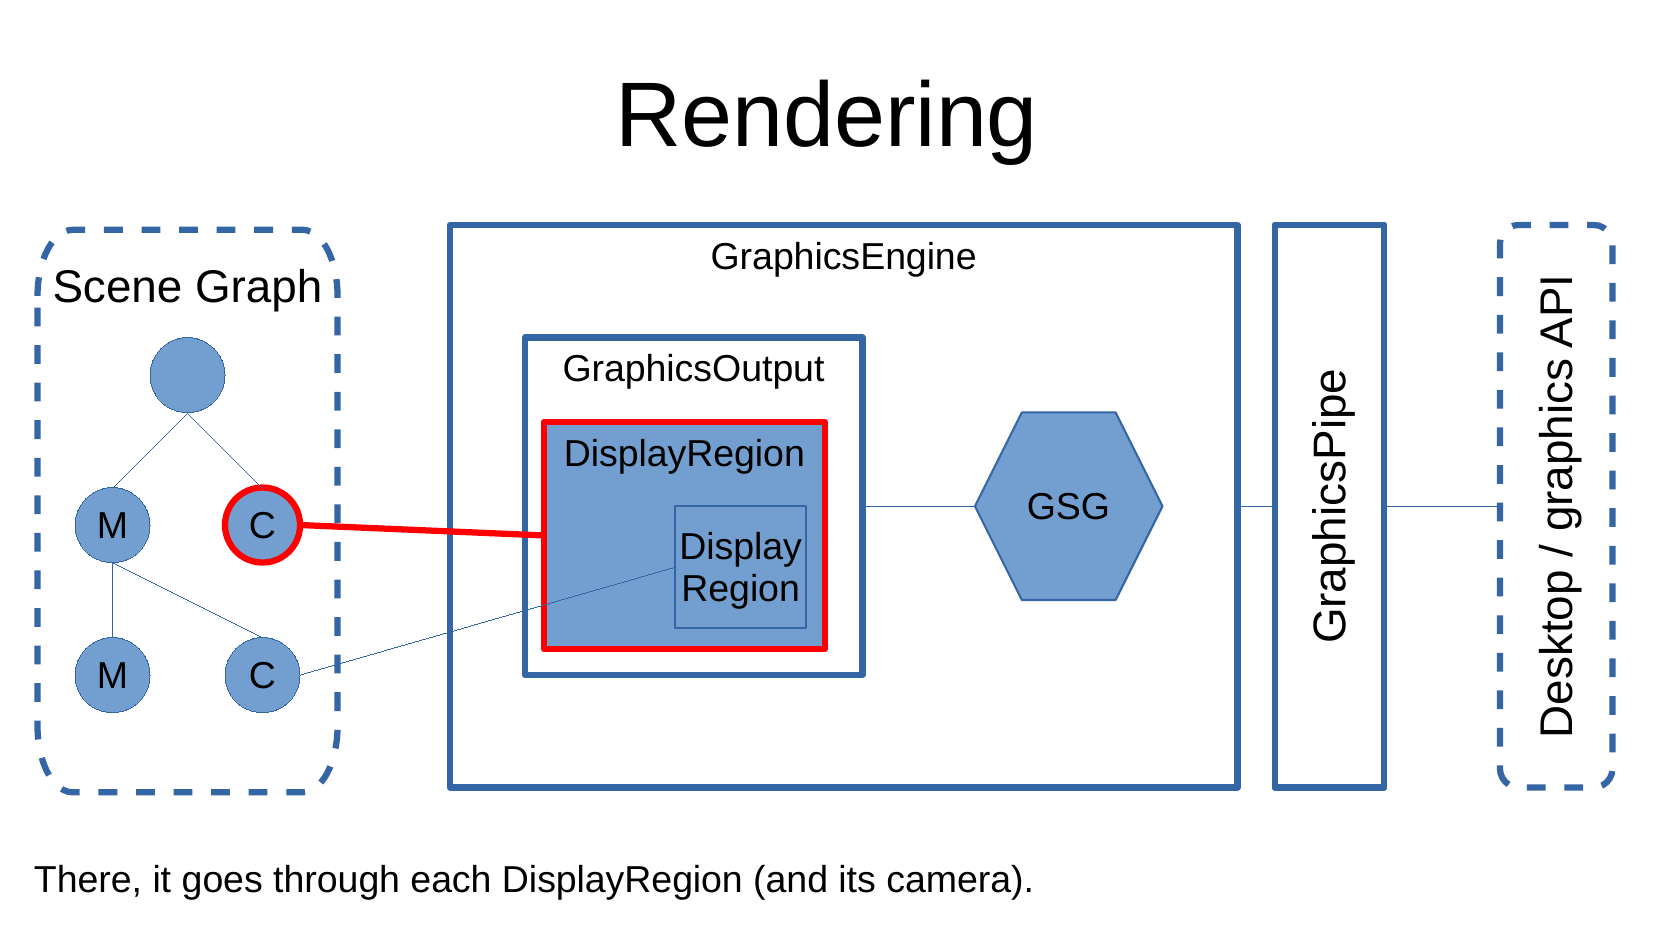

# Rendering
GraphicsEngine
GraphicsPipe
Scene Graph
GraphicsOutput
GSG
DisplayRegion
Desktop / graphics API
M
C
Display
Region
M
C
There, it goes through each DisplayRegion (and its camera).